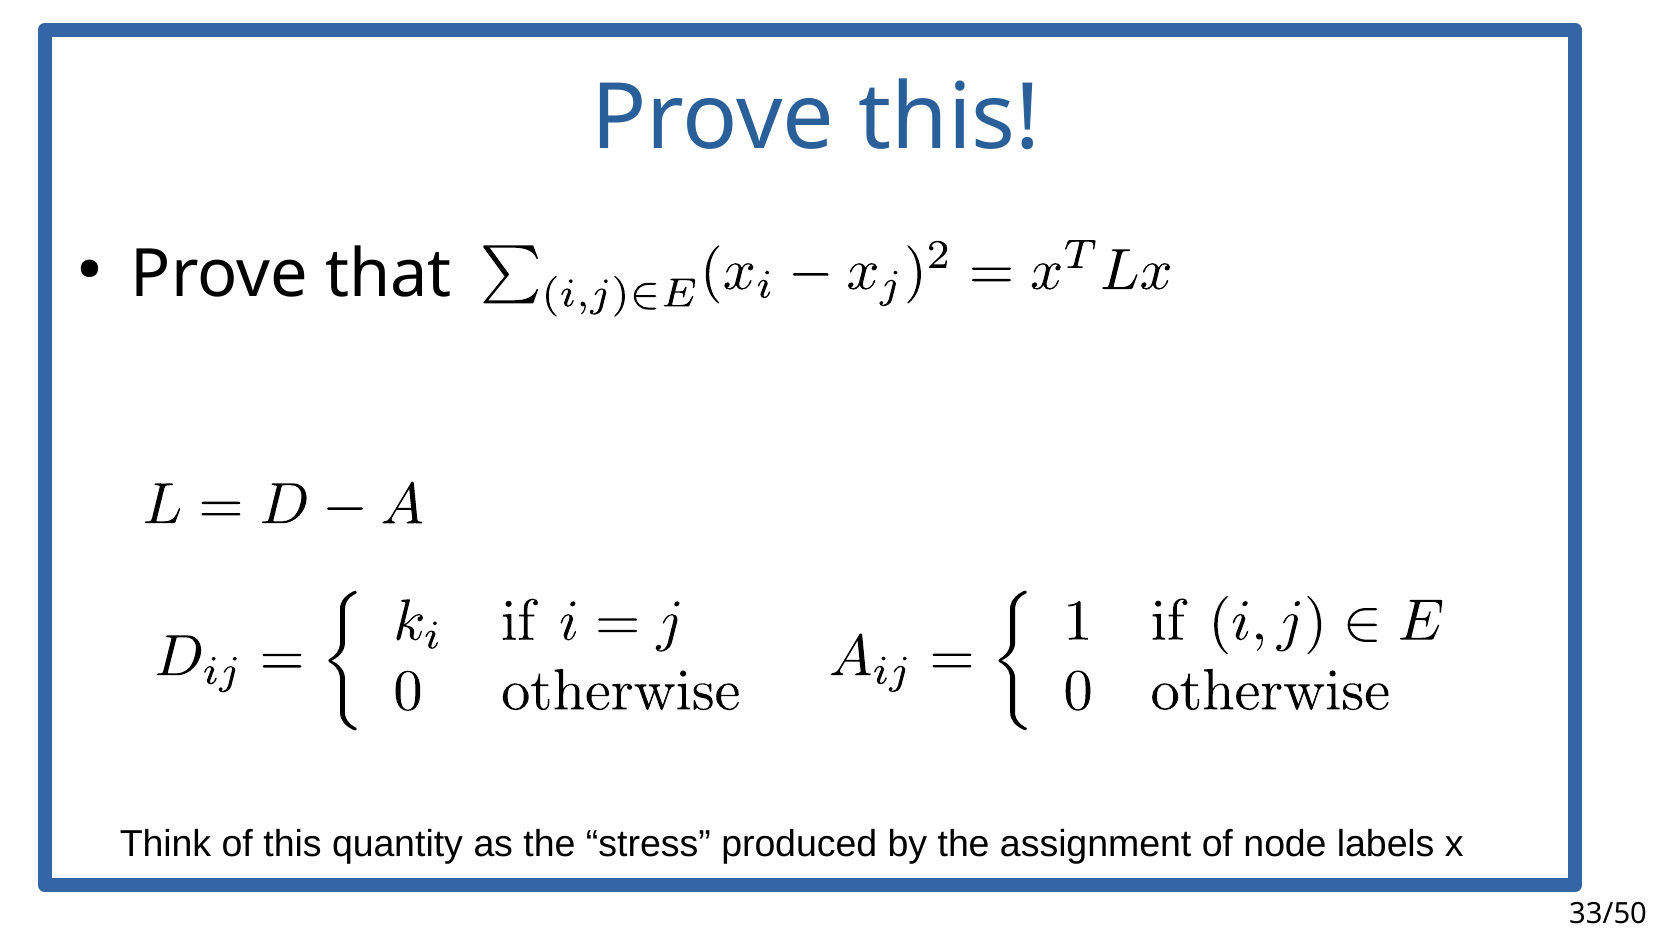

# Prove this!
Prove that
Think of this quantity as the “stress” produced by the assignment of node labels x
33